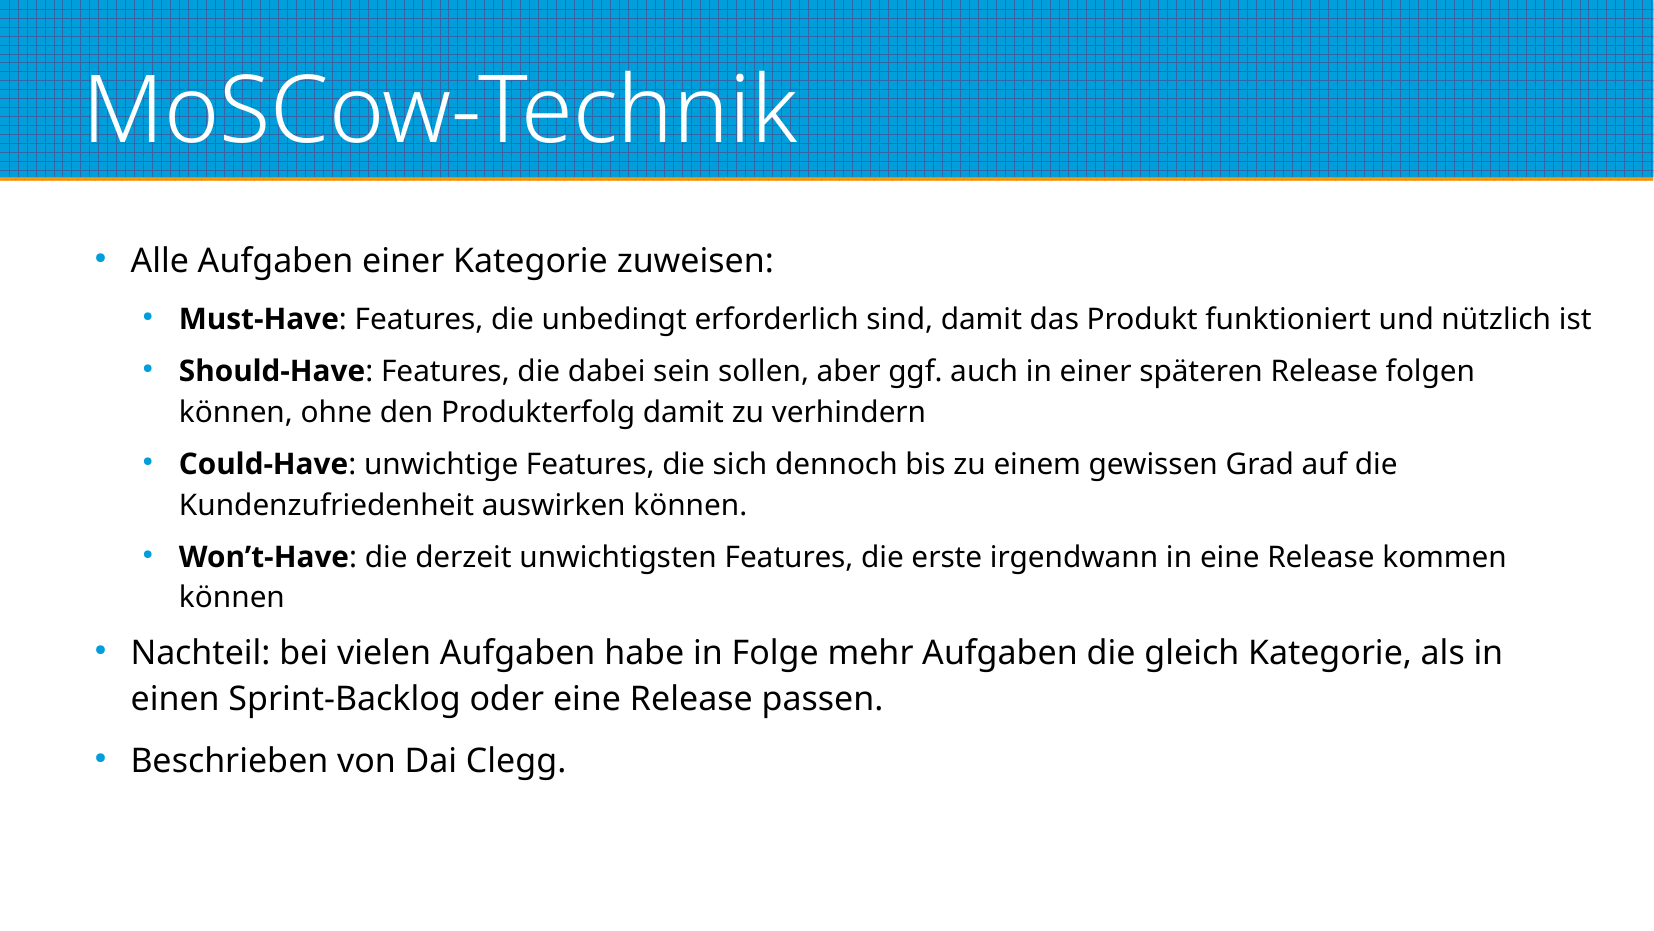

# MoSCow-Technik
Alle Aufgaben einer Kategorie zuweisen:
Must-Have: Features, die unbedingt erforderlich sind, damit das Produkt funktioniert und nützlich ist
Should-Have: Features, die dabei sein sollen, aber ggf. auch in einer späteren Release folgen können, ohne den Produkterfolg damit zu verhindern
Could-Have: unwichtige Features, die sich dennoch bis zu einem gewissen Grad auf die Kundenzufriedenheit auswirken können.
Won’t-Have: die derzeit unwichtigsten Features, die erste irgendwann in eine Release kommen können
Nachteil: bei vielen Aufgaben habe in Folge mehr Aufgaben die gleich Kategorie, als in einen Sprint-Backlog oder eine Release passen.
Beschrieben von Dai Clegg.